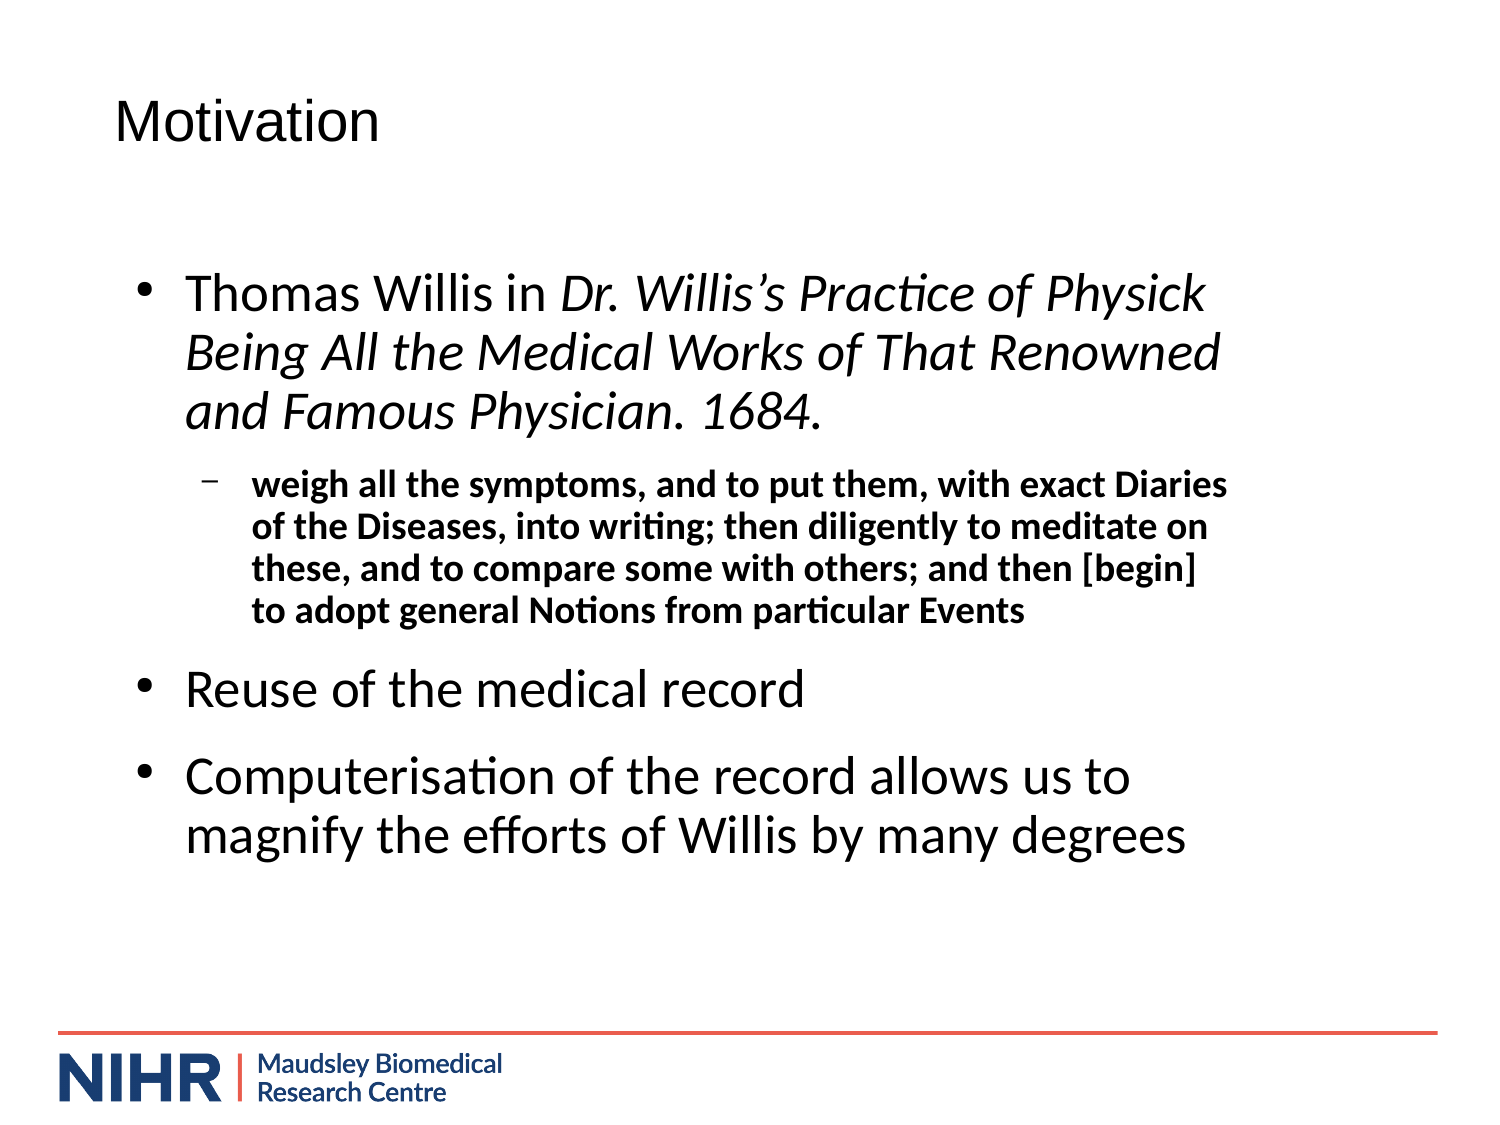

Motivation
# Thomas Willis in Dr. Willis’s Practice of Physick Being All the Medical Works of That Renowned and Famous Physician. 1684.
weigh all the symptoms, and to put them, with exact Diaries of the Diseases, into writing; then diligently to meditate on these, and to compare some with others; and then [begin] to adopt general Notions from particular Events
Reuse of the medical record
Computerisation of the record allows us to magnify the efforts of Willis by many degrees